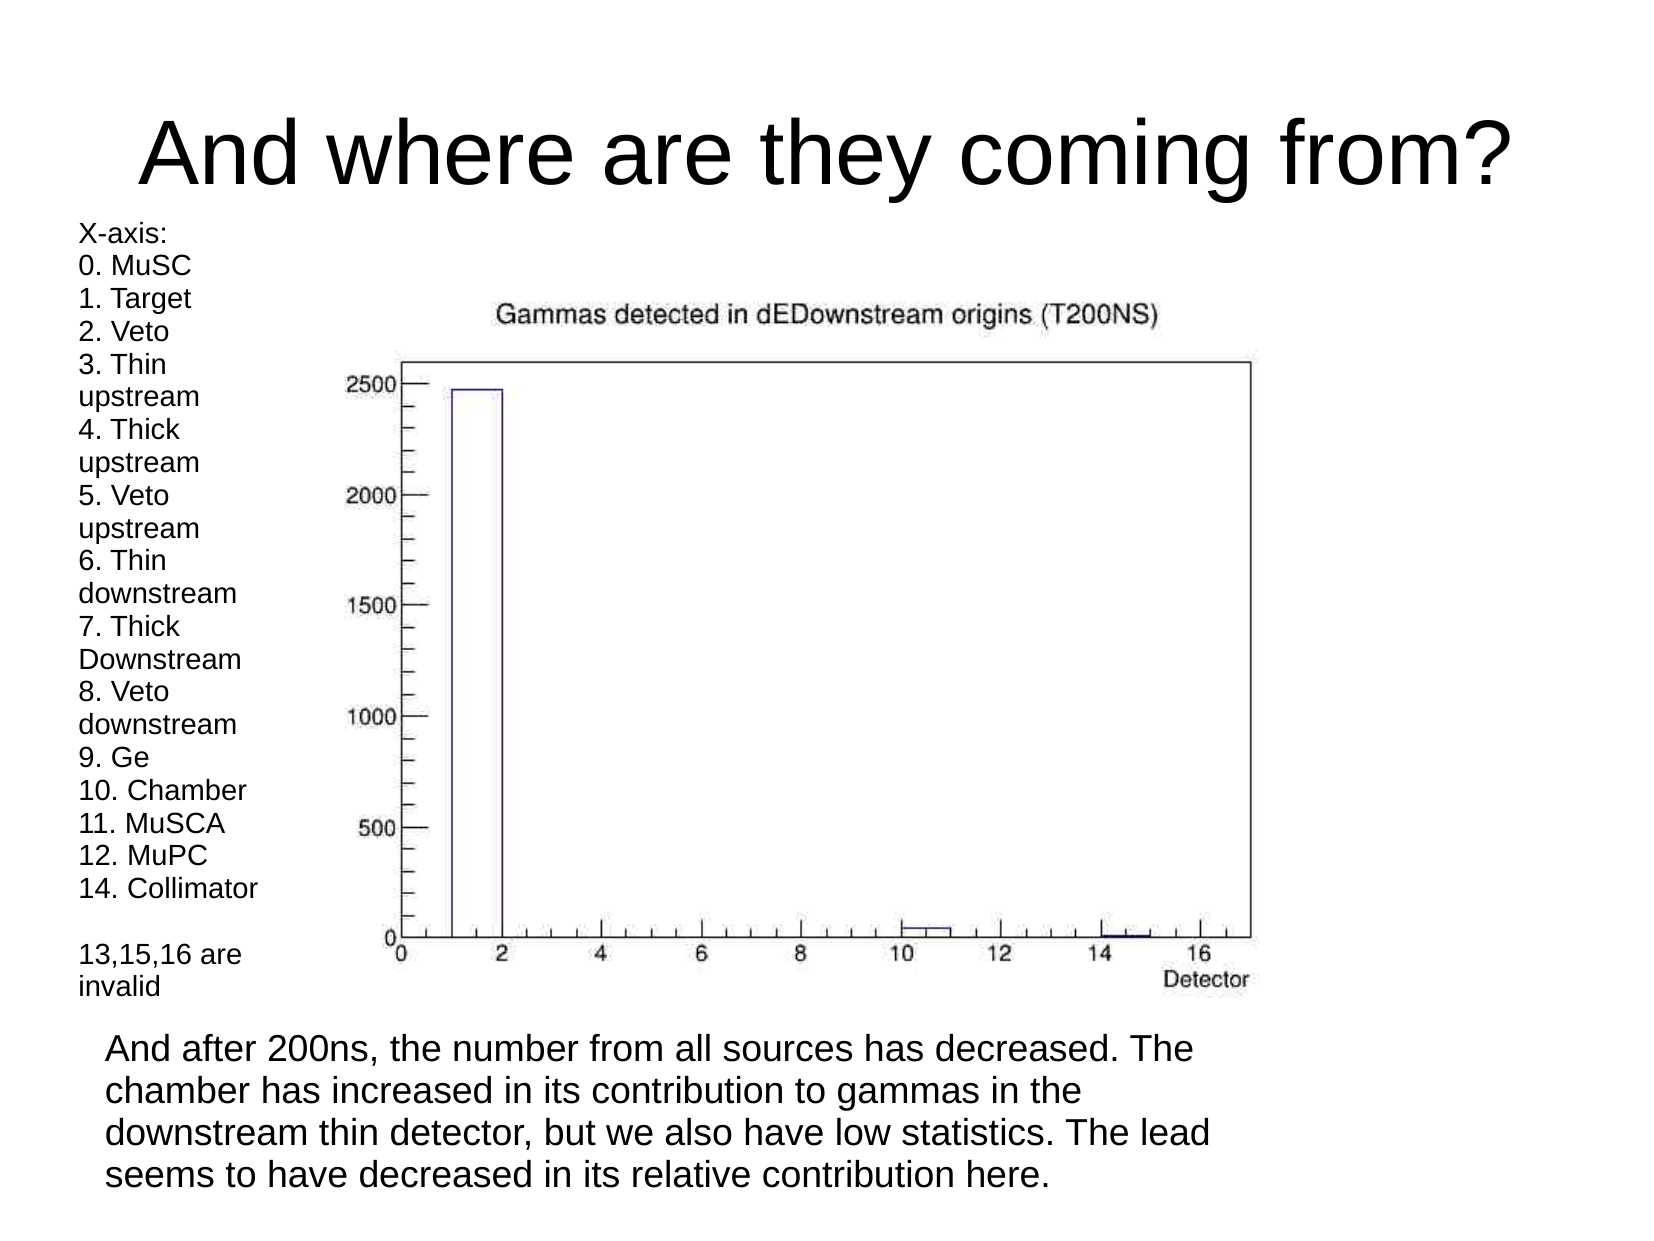

# And where are they coming from?
X-axis:
0. MuSC
1. Target
2. Veto
3. Thin upstream
4. Thick upstream
5. Veto upstream
6. Thin downstream
7. Thick Downstream
8. Veto downstream
9. Ge
10. Chamber
11. MuSCA
12. MuPC
14. Collimator
13,15,16 are invalid
And after 200ns, the number from all sources has decreased. The chamber has increased in its contribution to gammas in the downstream thin detector, but we also have low statistics. The lead seems to have decreased in its relative contribution here.